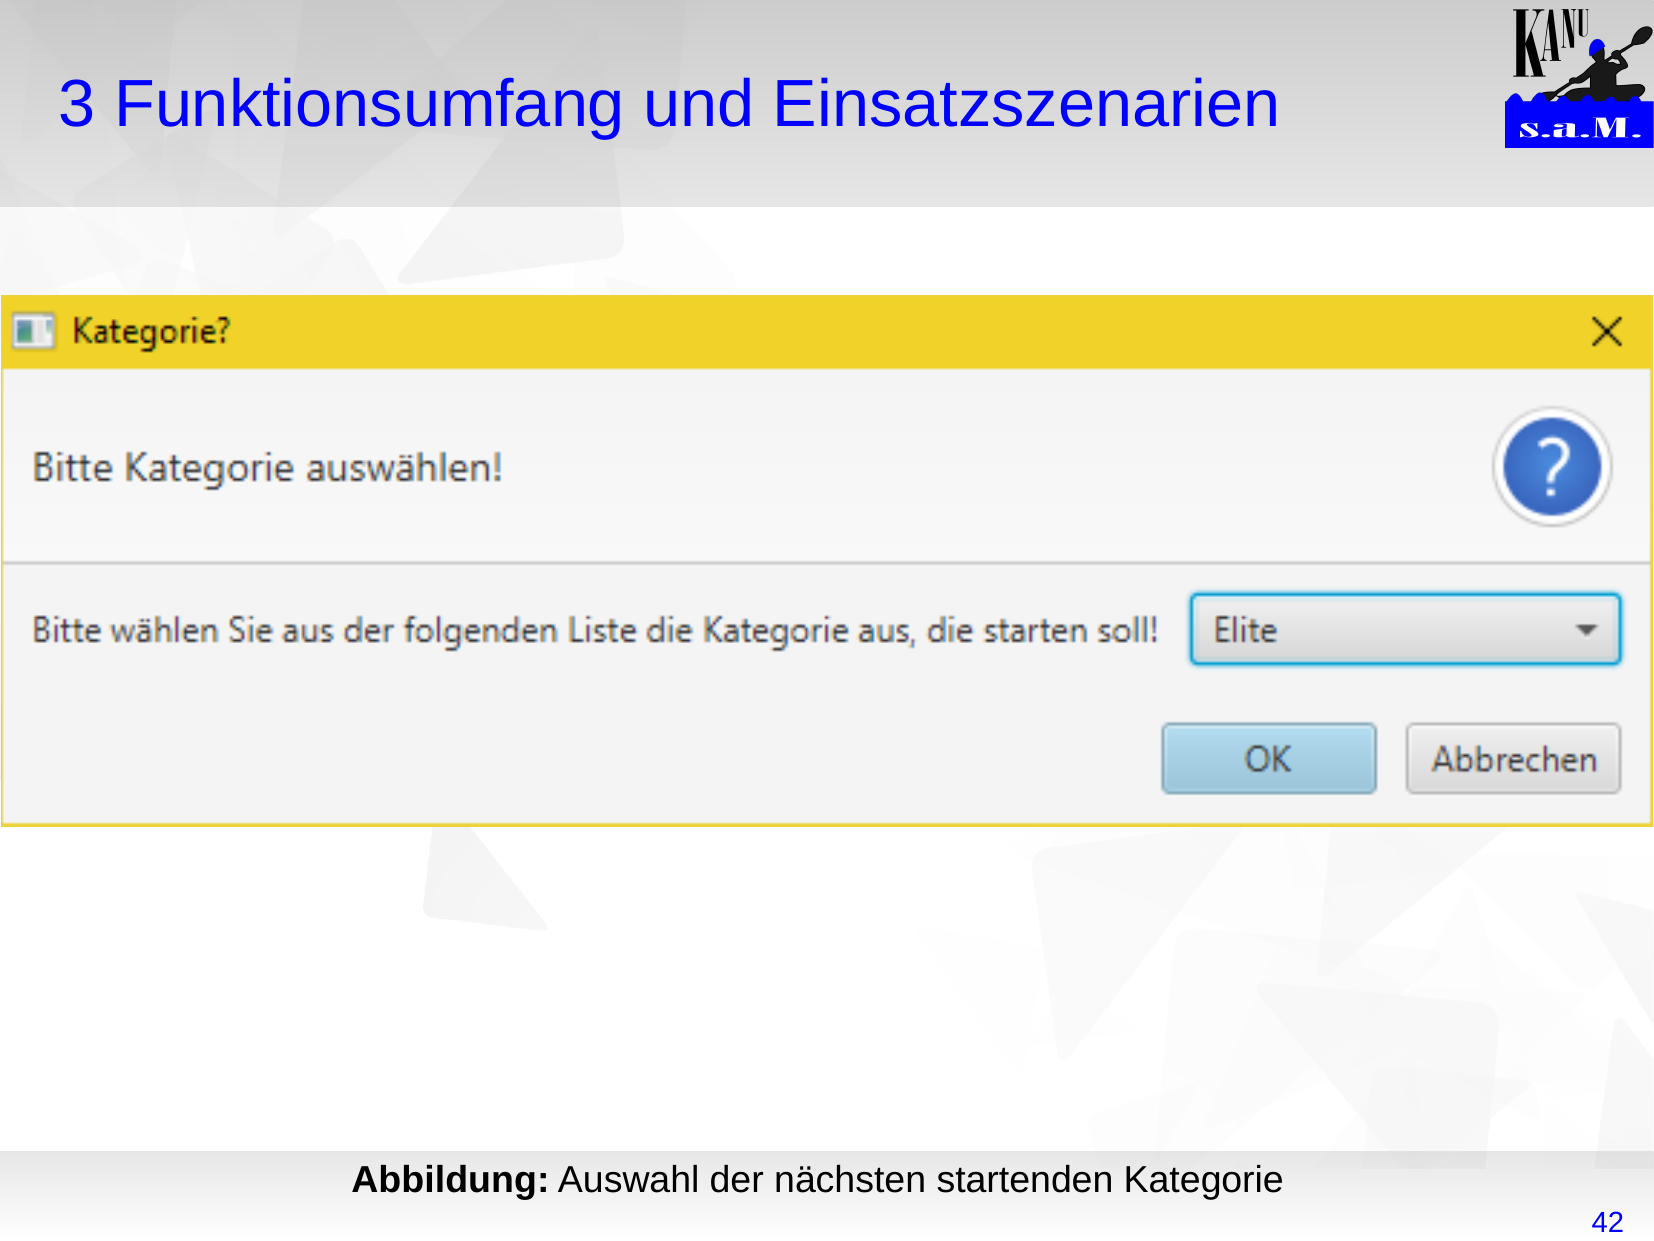

# 3 Funktionsumfang und Einsatzszenarien
Abbildung: Auswahl der nächsten startenden Kategorie
42